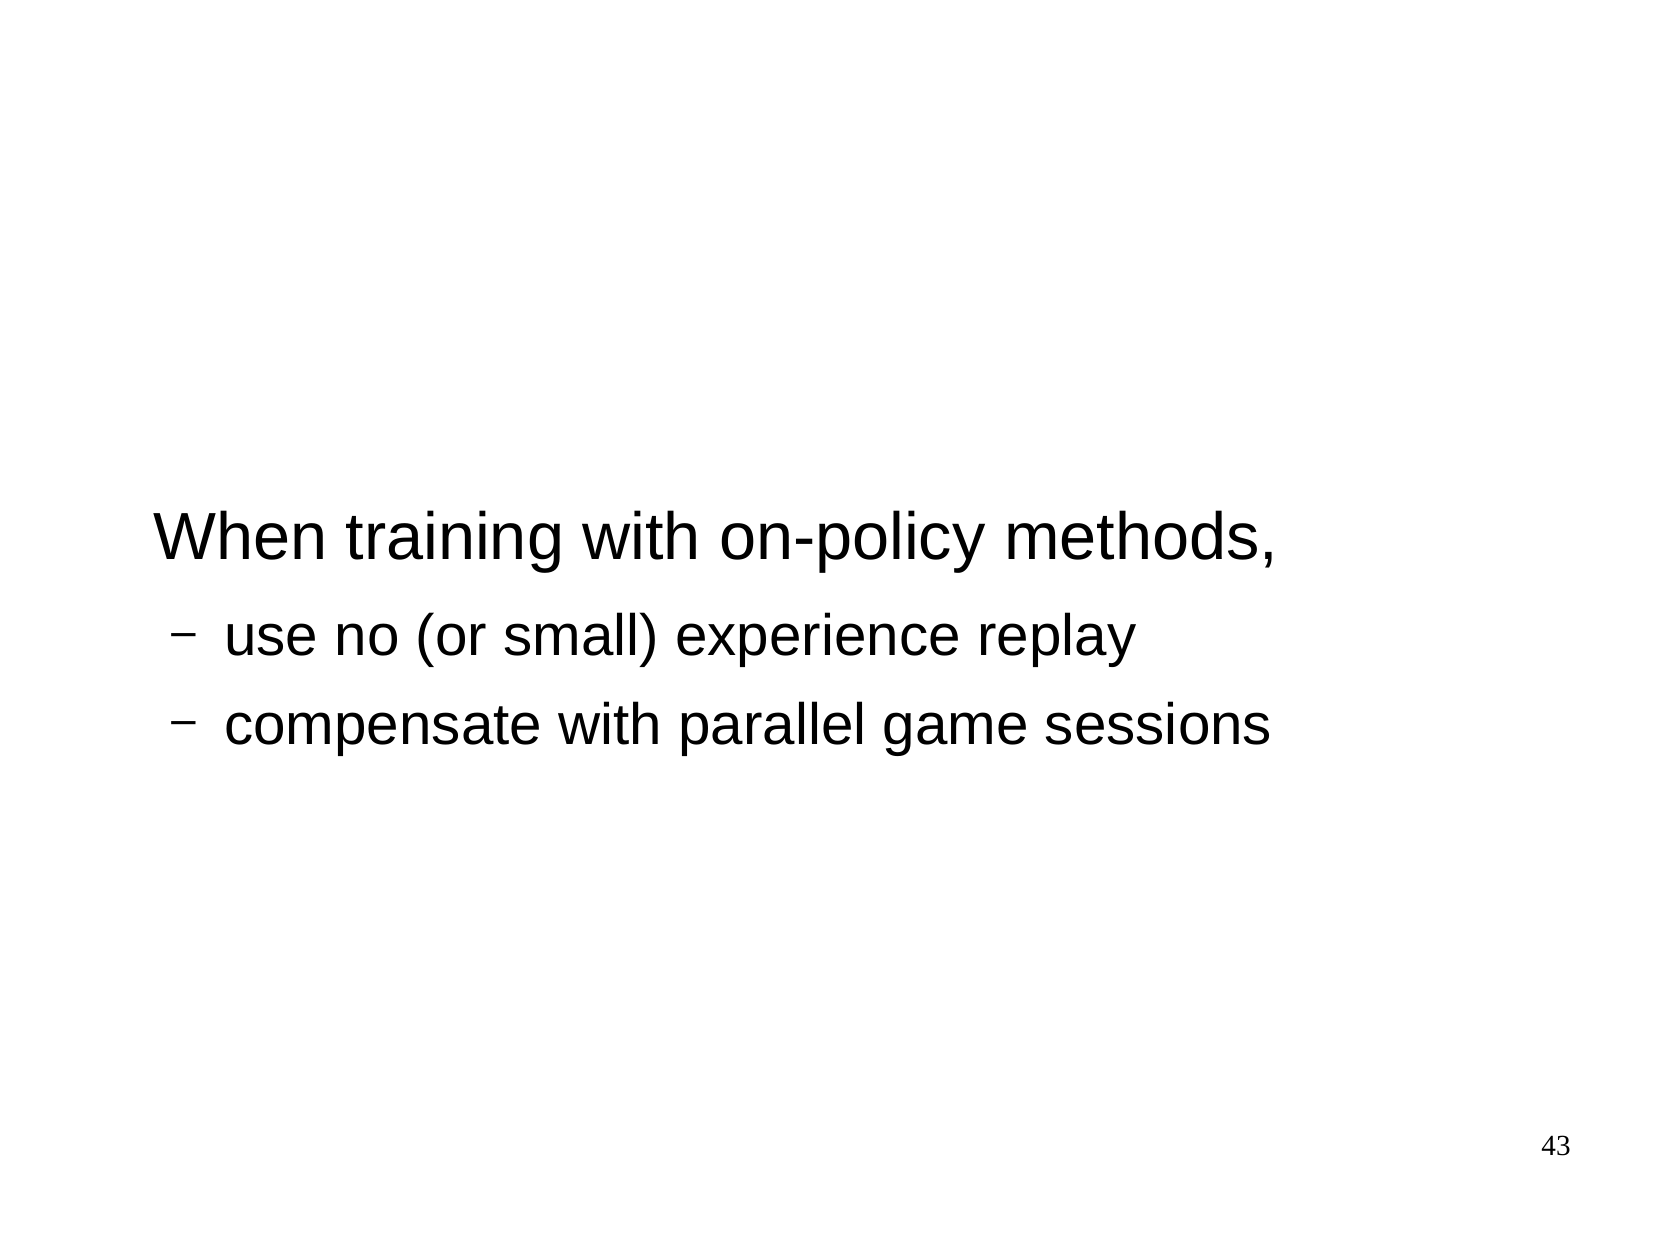

#
When training with on-policy methods,
use no (or small) experience replay
compensate with parallel game sessions
43